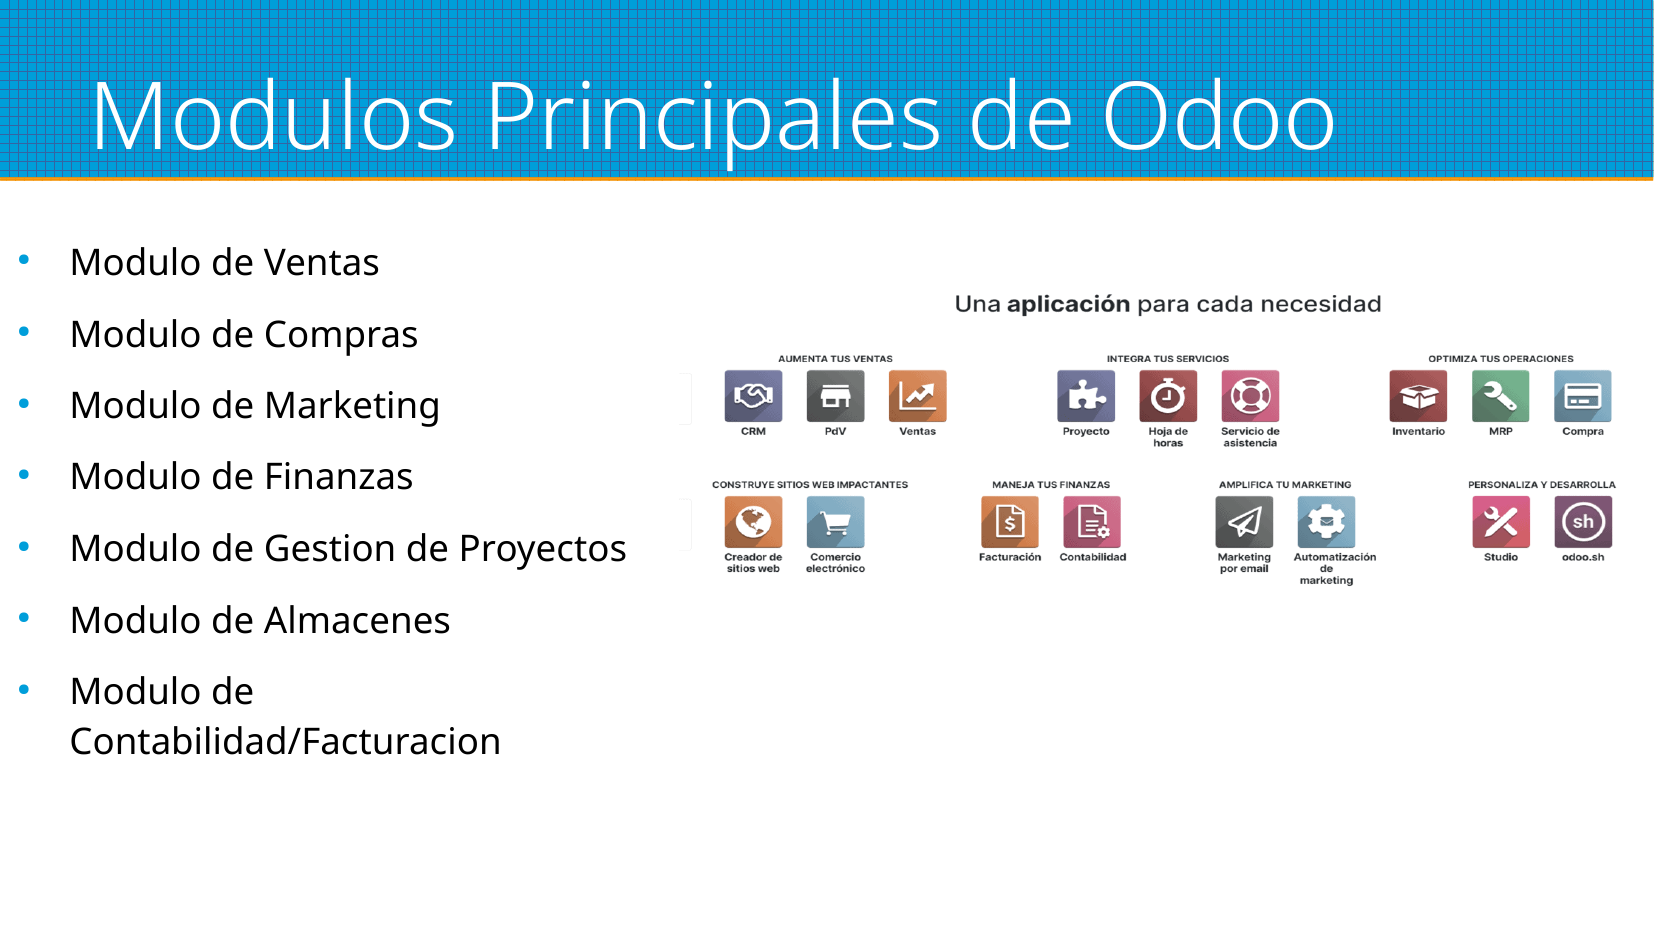

# Modulos Principales de Odoo
Modulo de Ventas
Modulo de Compras
Modulo de Marketing
Modulo de Finanzas
Modulo de Gestion de Proyectos
Modulo de Almacenes
Modulo de Contabilidad/Facturacion